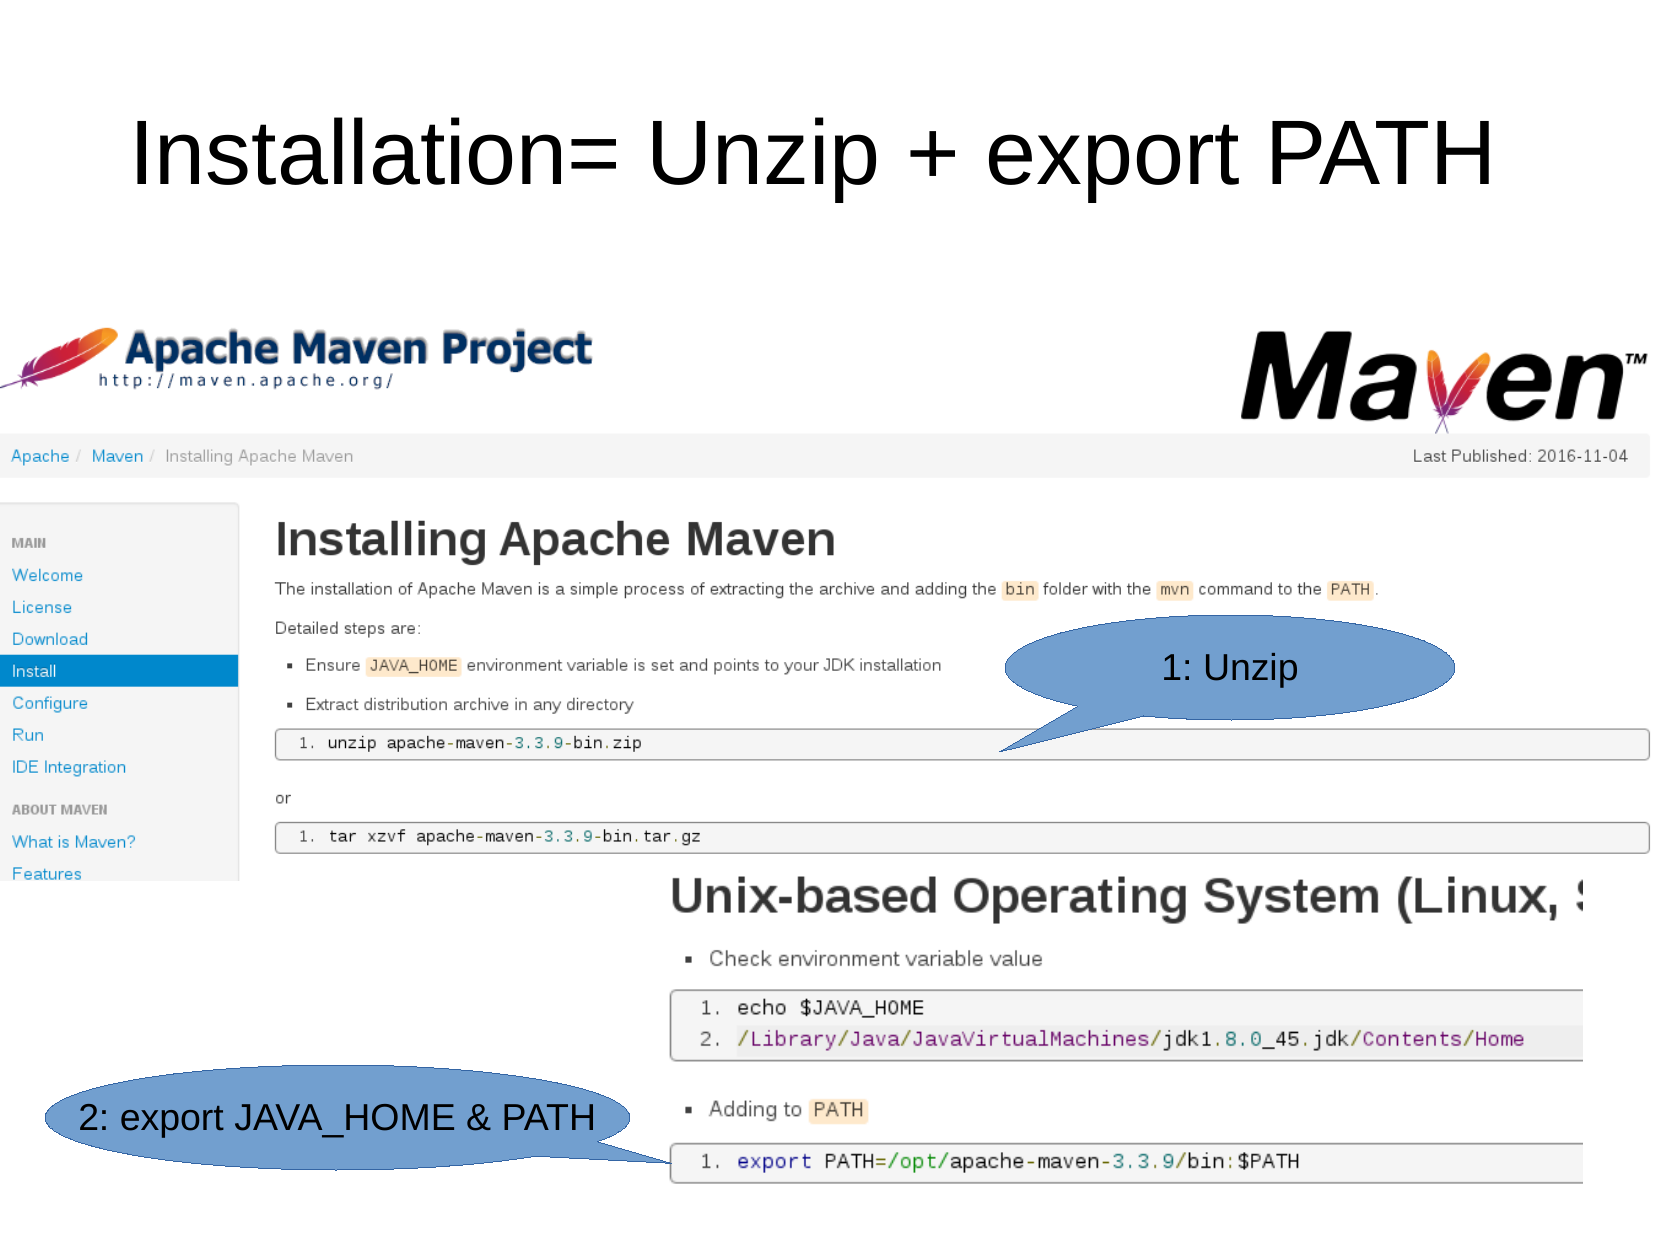

# Installation= Unzip + export PATH
1: Unzip
2: export JAVA_HOME & PATH